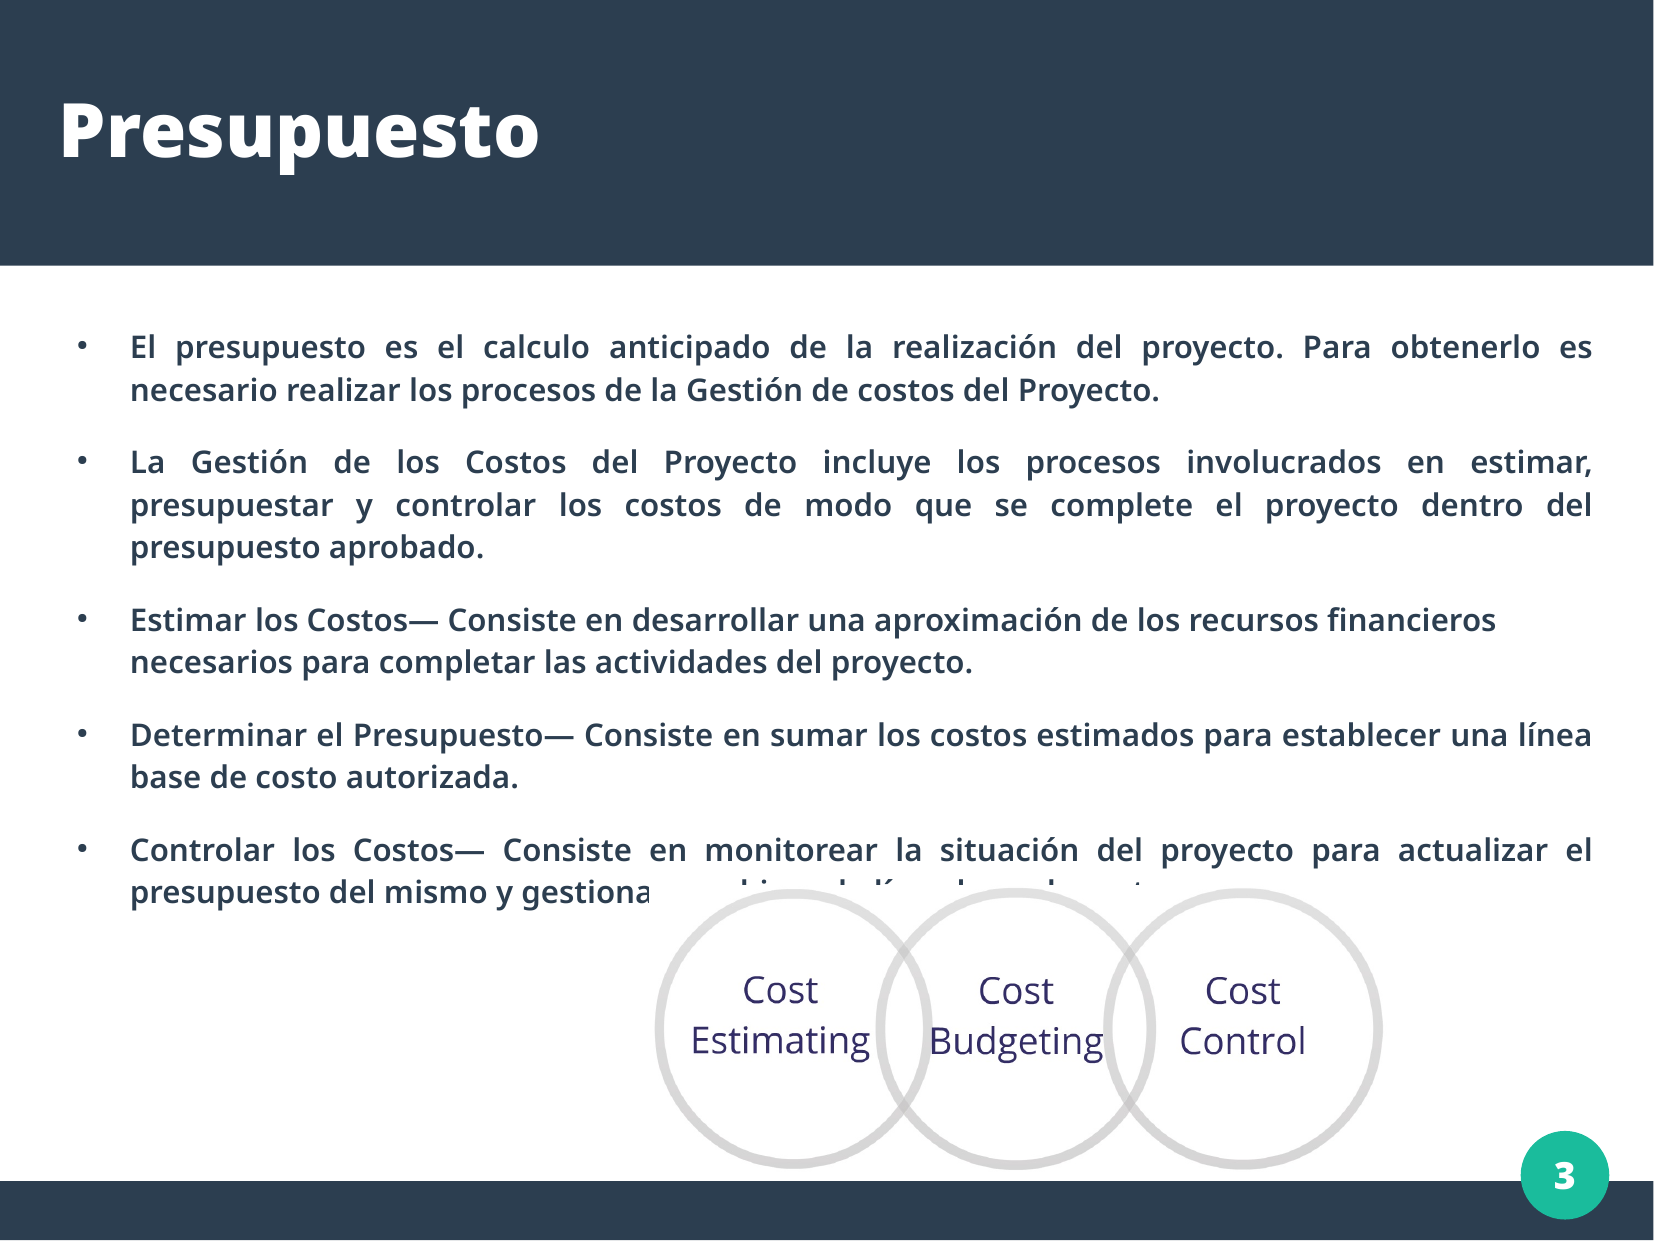

# Presupuesto
El presupuesto es el calculo anticipado de la realización del proyecto. Para obtenerlo es necesario realizar los procesos de la Gestión de costos del Proyecto.
La Gestión de los Costos del Proyecto incluye los procesos involucrados en estimar, presupuestar y controlar los costos de modo que se complete el proyecto dentro del presupuesto aprobado.
Estimar los Costos— Consiste en desarrollar una aproximación de los recursos financieros necesarios para completar las actividades del proyecto.
Determinar el Presupuesto— Consiste en sumar los costos estimados para establecer una línea base de costo autorizada.
Controlar los Costos— Consiste en monitorear la situación del proyecto para actualizar el presupuesto del mismo y gestionar cambios a la línea base de costo.
3